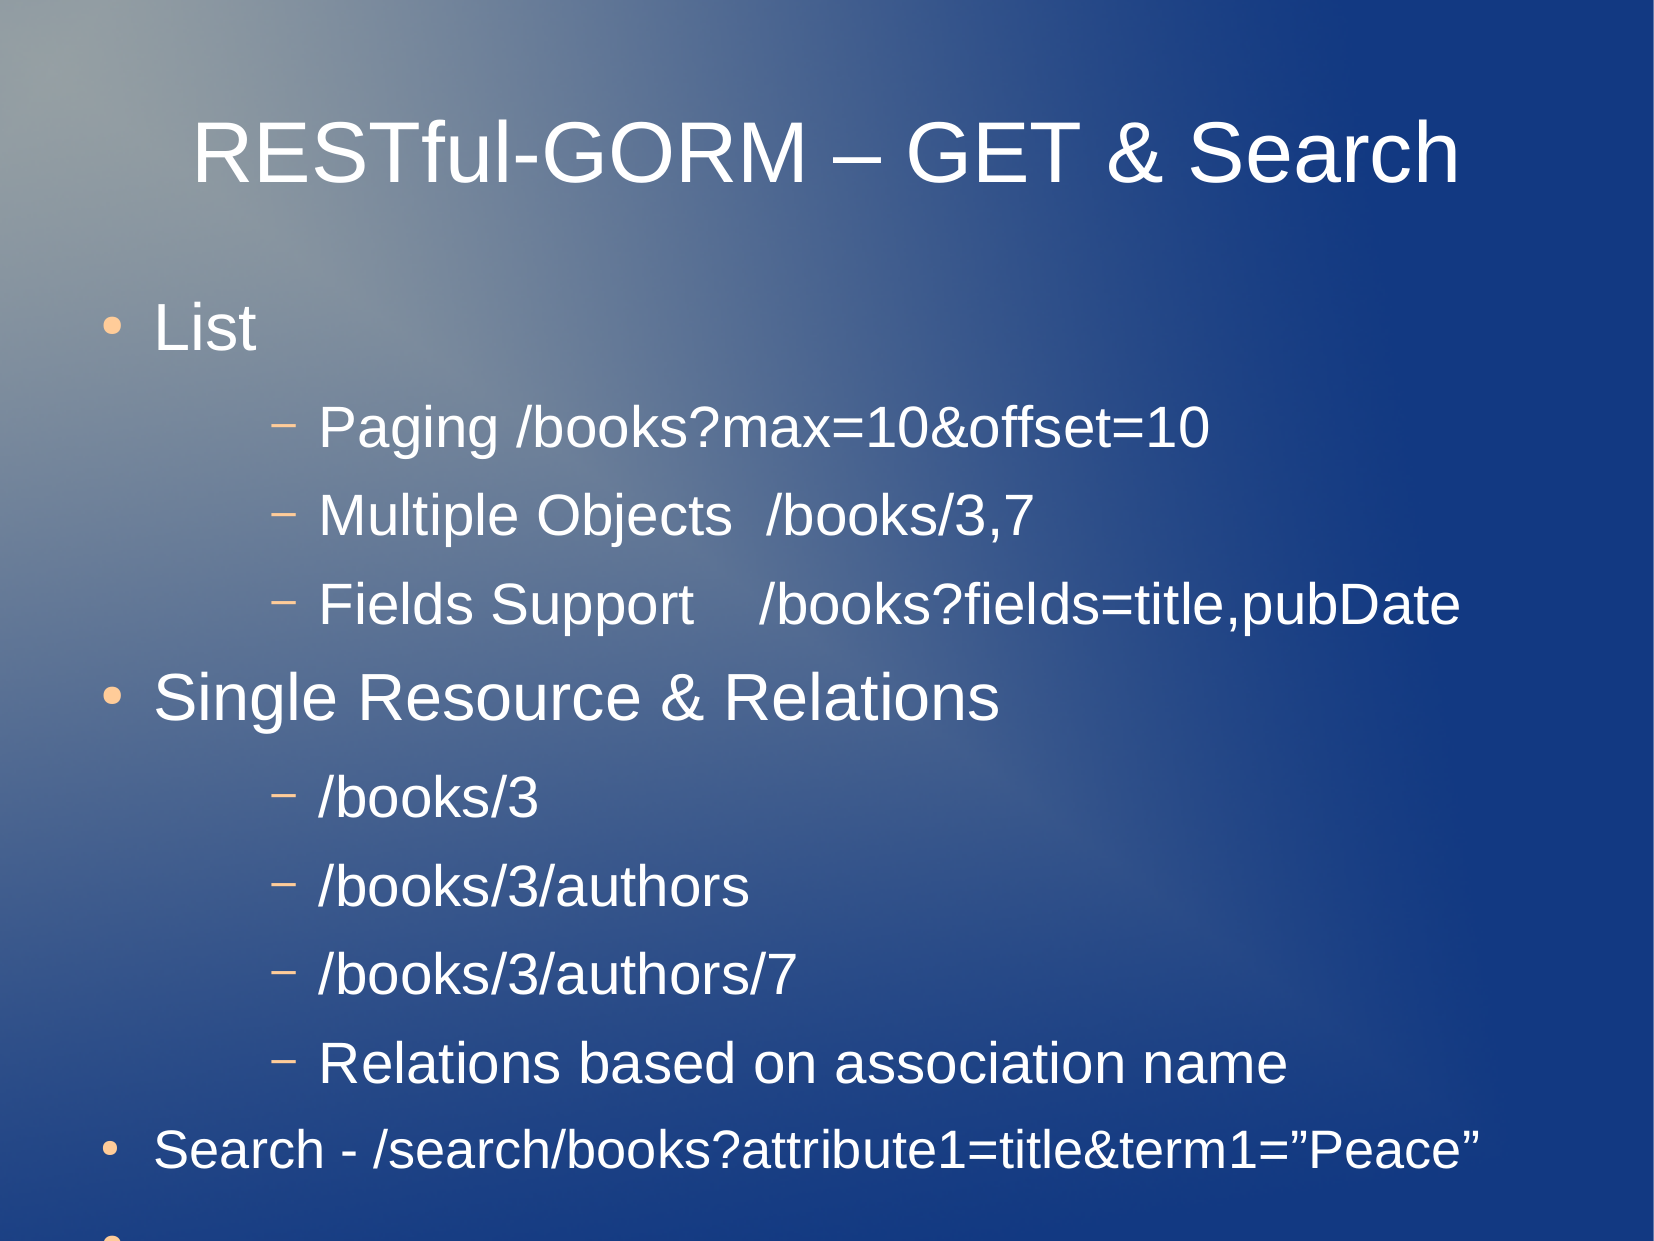

# RESTful-GORM – GET & Search
List
Paging /books?max=10&offset=10
Multiple Objects /books/3,7
Fields Support /books?fields=title,pubDate
Single Resource & Relations
/books/3
/books/3/authors
/books/3/authors/7
Relations based on association name
Search - /search/books?attribute1=title&term1=”Peace”